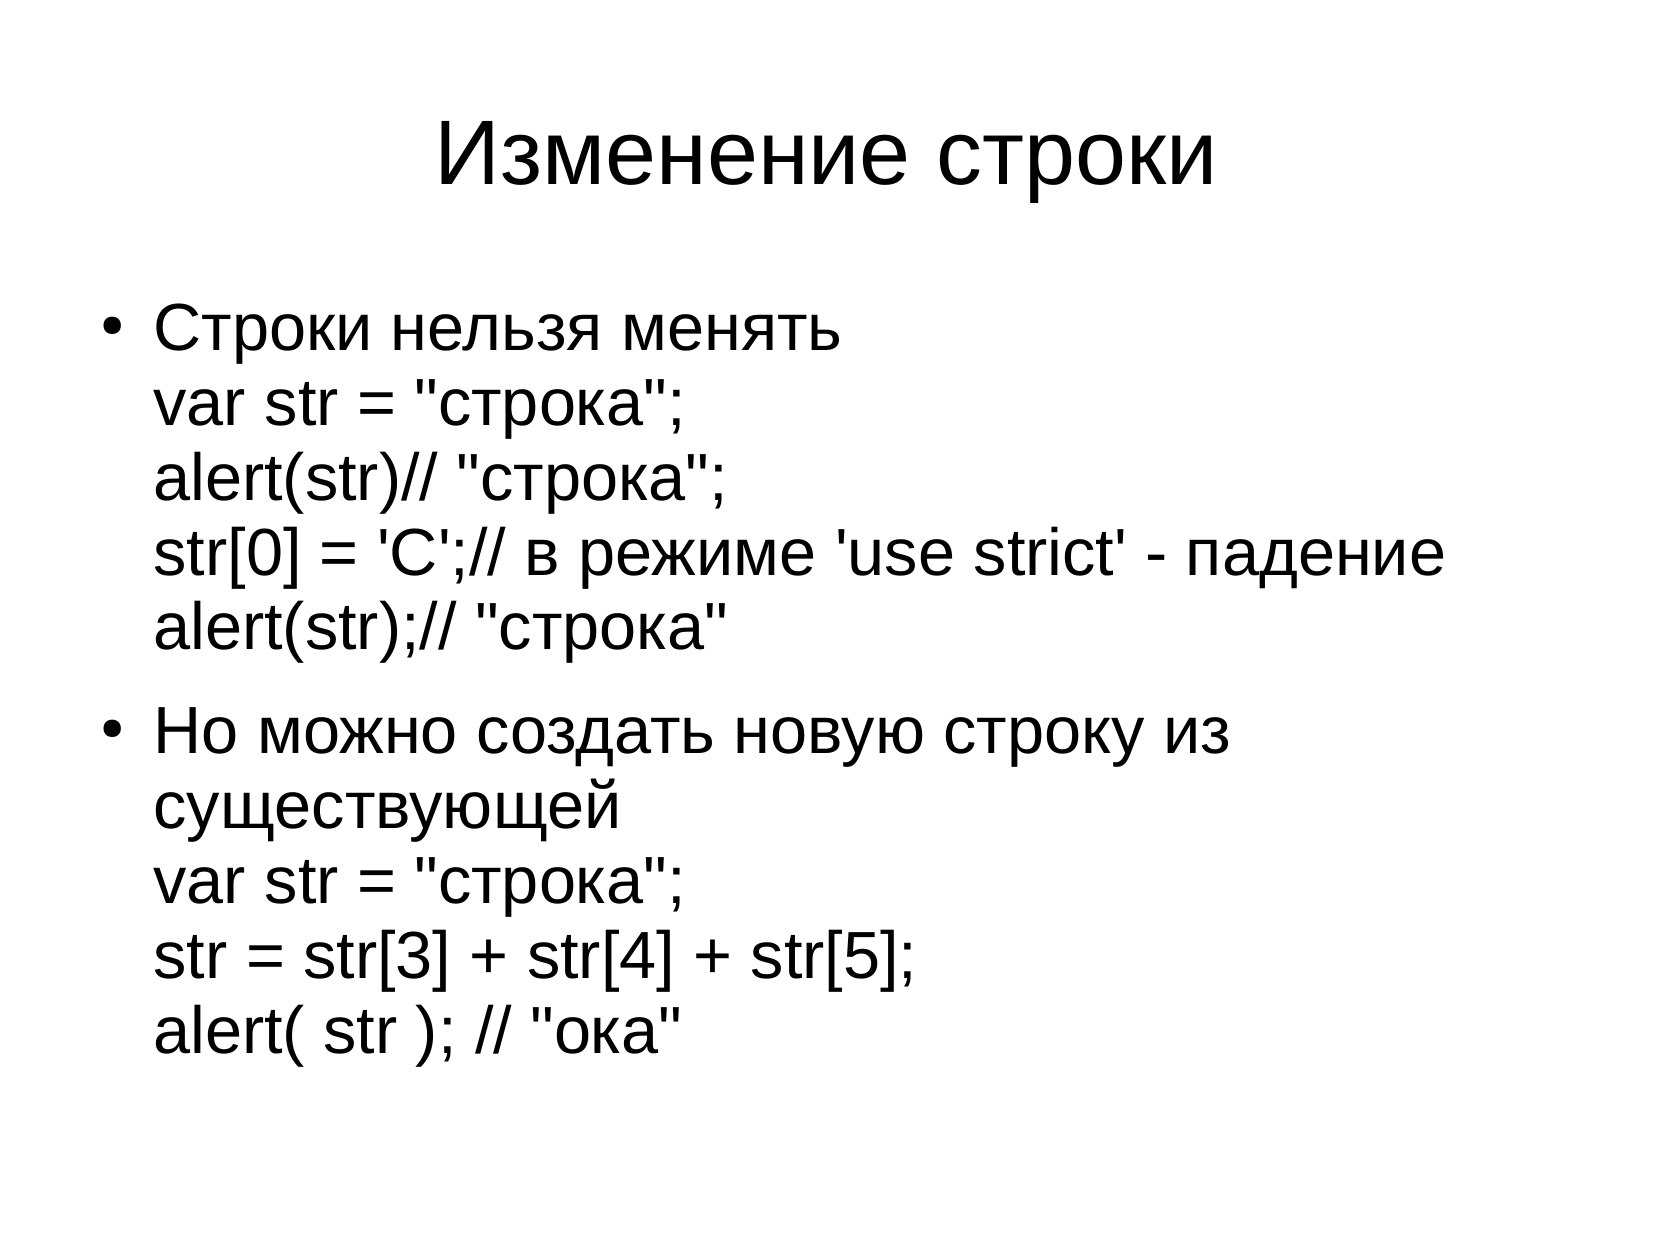

# Изменение строки
Строки нельзя менять
var str = "строка";
alert(str)// "строка";
str[0] = 'С';// в режиме 'use strict' - падение
alert(str);// "строка"
Но можно создать новую строку из существующей
var str = "строка";
str = str[3] + str[4] + str[5];
alert( str ); // "ока"